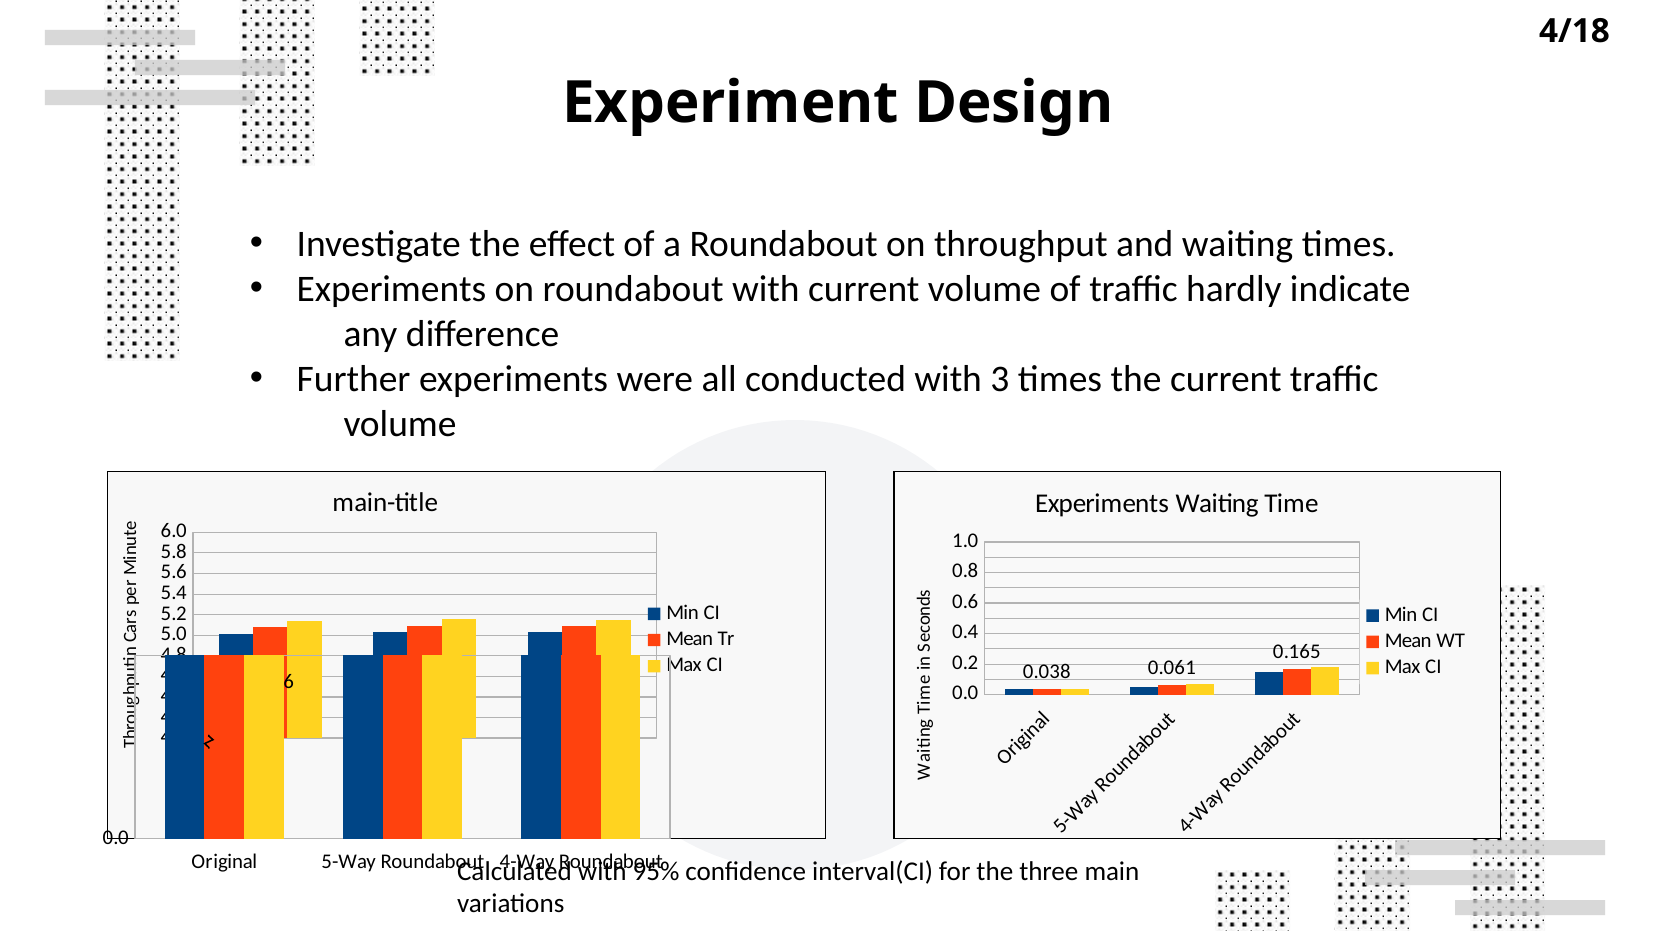

4/18
Experiment Design
Investigate the effect of a Roundabout on throughput and waiting times.
Experiments on roundabout with current volume of traffic hardly indicate any difference
Further experiments were all conducted with 3 times the current traffic volume
### Chart: main-title
| Category | Min CI | Mean Tr | Max CI |
|---|---|---|---|
| Original | 5.01472149099843 | 5.0755 | 5.13627850900157 |
| 5-Way Roundabout | 5.03272929390166 | 5.09283333333333 | 5.15293737276501 |
| 4-Way Roundabout | 5.02642778493699 | 5.0885 | 5.15057221506301 |
### Chart: Experiments Waiting Time
| Category | Min CI | Mean WT | Max CI |
|---|---|---|---|
| Original | 0.0339442538219371 | 0.0382243033805184 | 0.0339442538219371 |
| 5-Way Roundabout | 0.0524445286811605 | 0.0611100000000371 | 0.0697754713189137 |
| 4-Way Roundabout | 0.147973183314604 | 0.1649700000001 | 0.181966816685596 |
### Chart
| Category | Min CI | Mean WT | Max CI |
|---|---|---|---|
| Original | 5.01472149099843 | 5.0755 | 5.13627850900157 |
| 5-Way Roundabout | 5.03272929390166 | 5.09283333333333 | 5.15293737276501 |
| 4-Way Roundabout | 5.02642778493699 | 5.0885 | 5.15057221506301 |
Calculated with 95% confidence interval(CI) for the three main variations